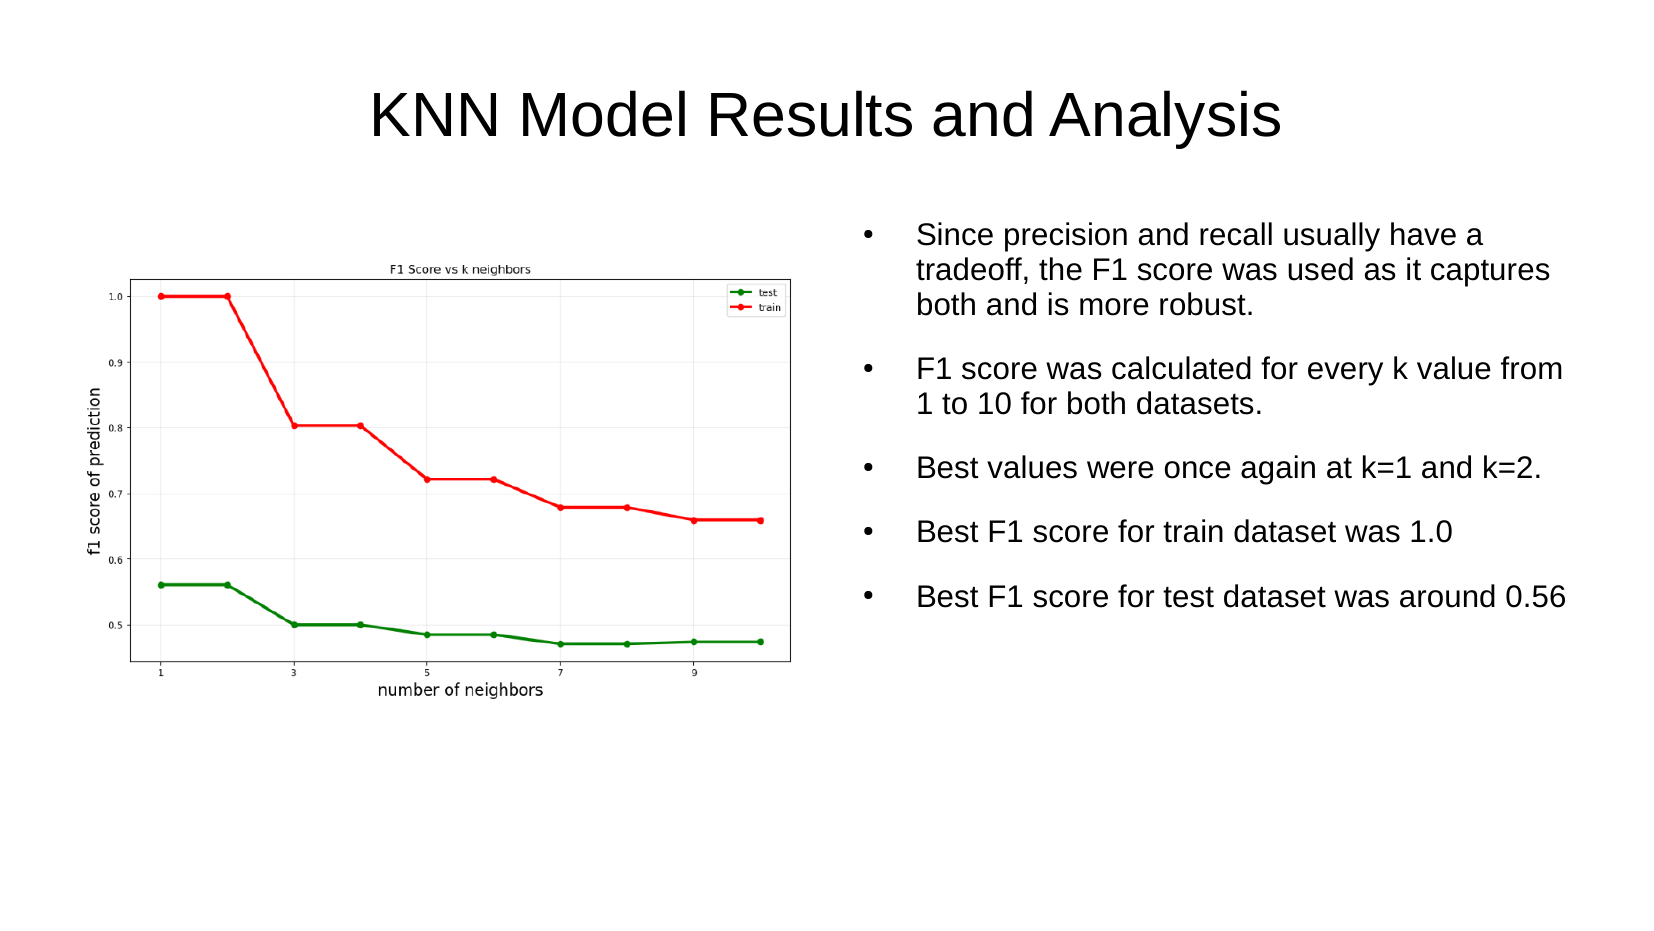

# KNN Model Results and Analysis
Since precision and recall usually have a tradeoff, the F1 score was used as it captures both and is more robust.
F1 score was calculated for every k value from 1 to 10 for both datasets.
Best values were once again at k=1 and k=2.
Best F1 score for train dataset was 1.0
Best F1 score for test dataset was around 0.56